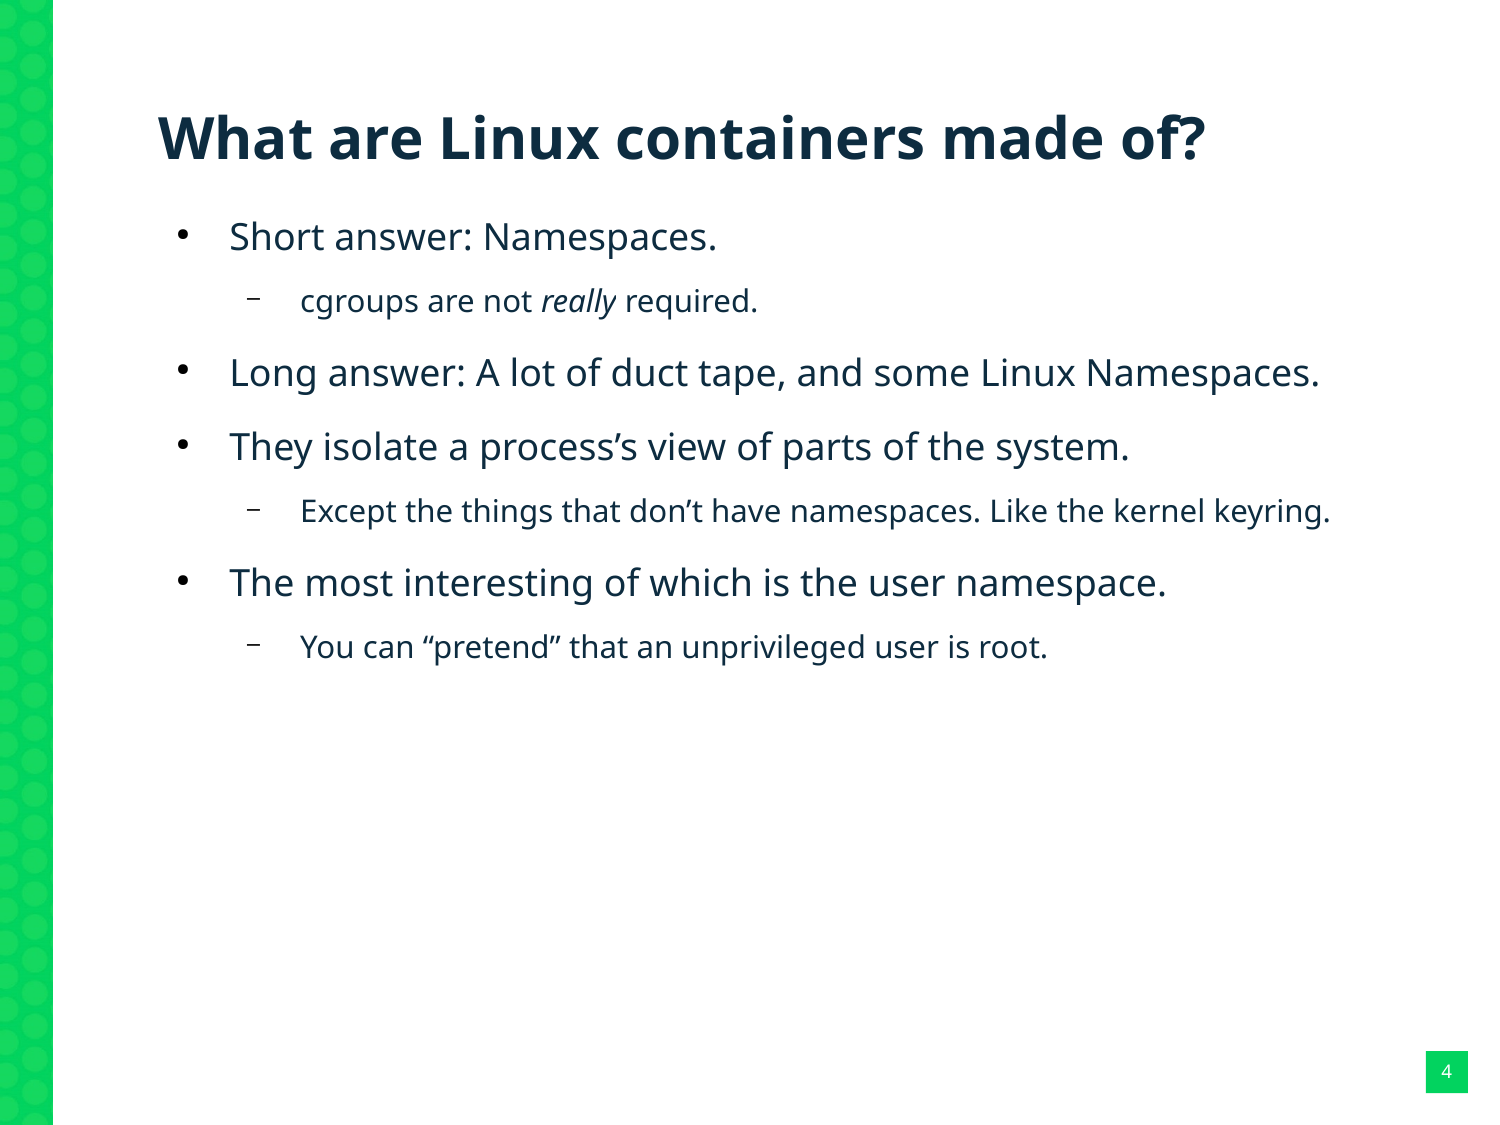

# What are Linux containers made of?
Short answer: Namespaces.
cgroups are not really required.
Long answer: A lot of duct tape, and some Linux Namespaces.
They isolate a process’s view of parts of the system.
Except the things that don’t have namespaces. Like the kernel keyring.
The most interesting of which is the user namespace.
You can “pretend” that an unprivileged user is root.